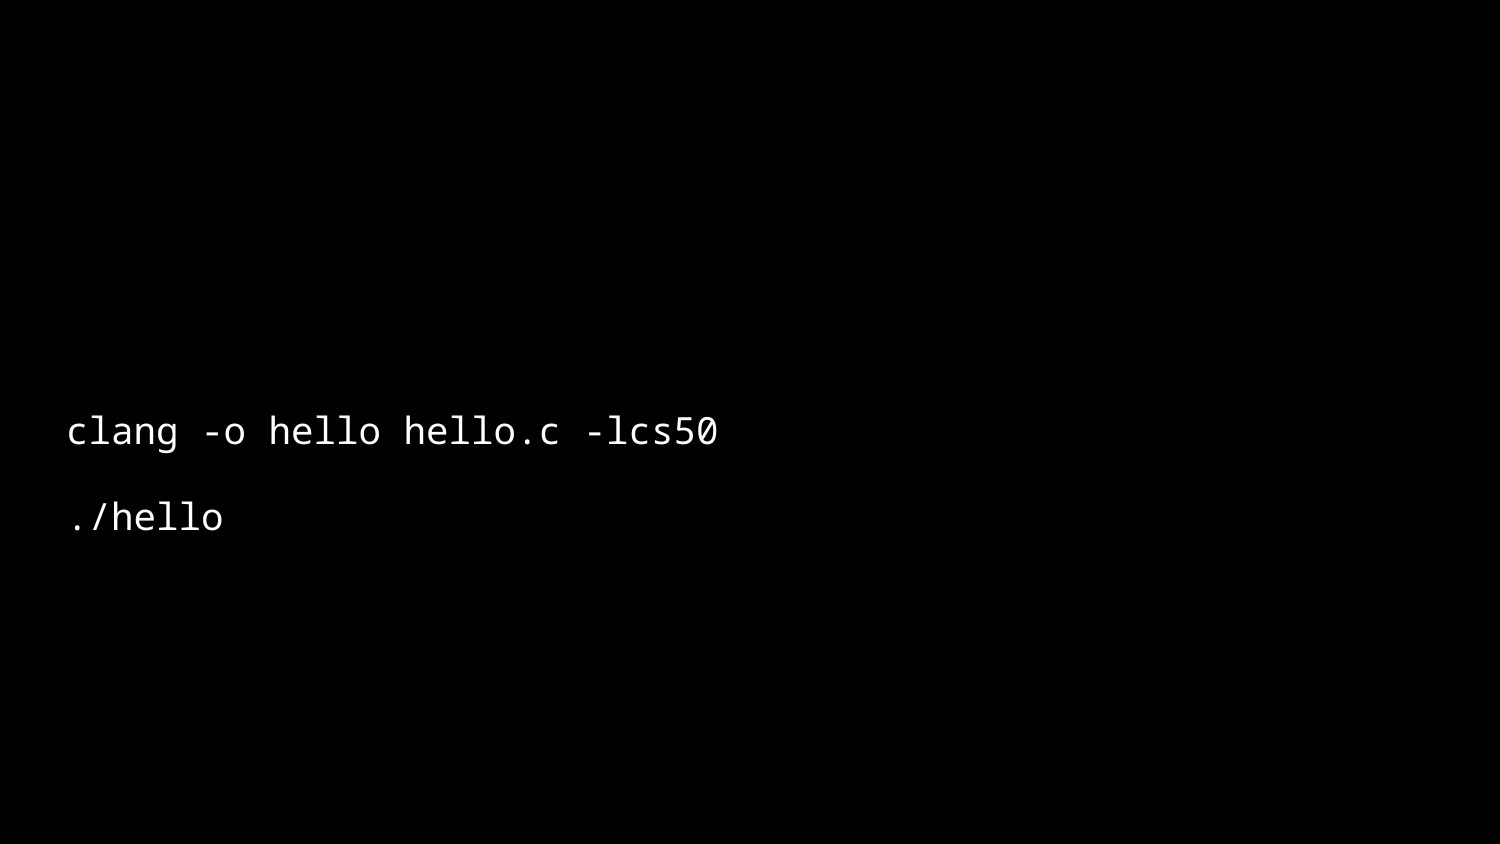

# clang -o hello hello.c -lcs50
./hello